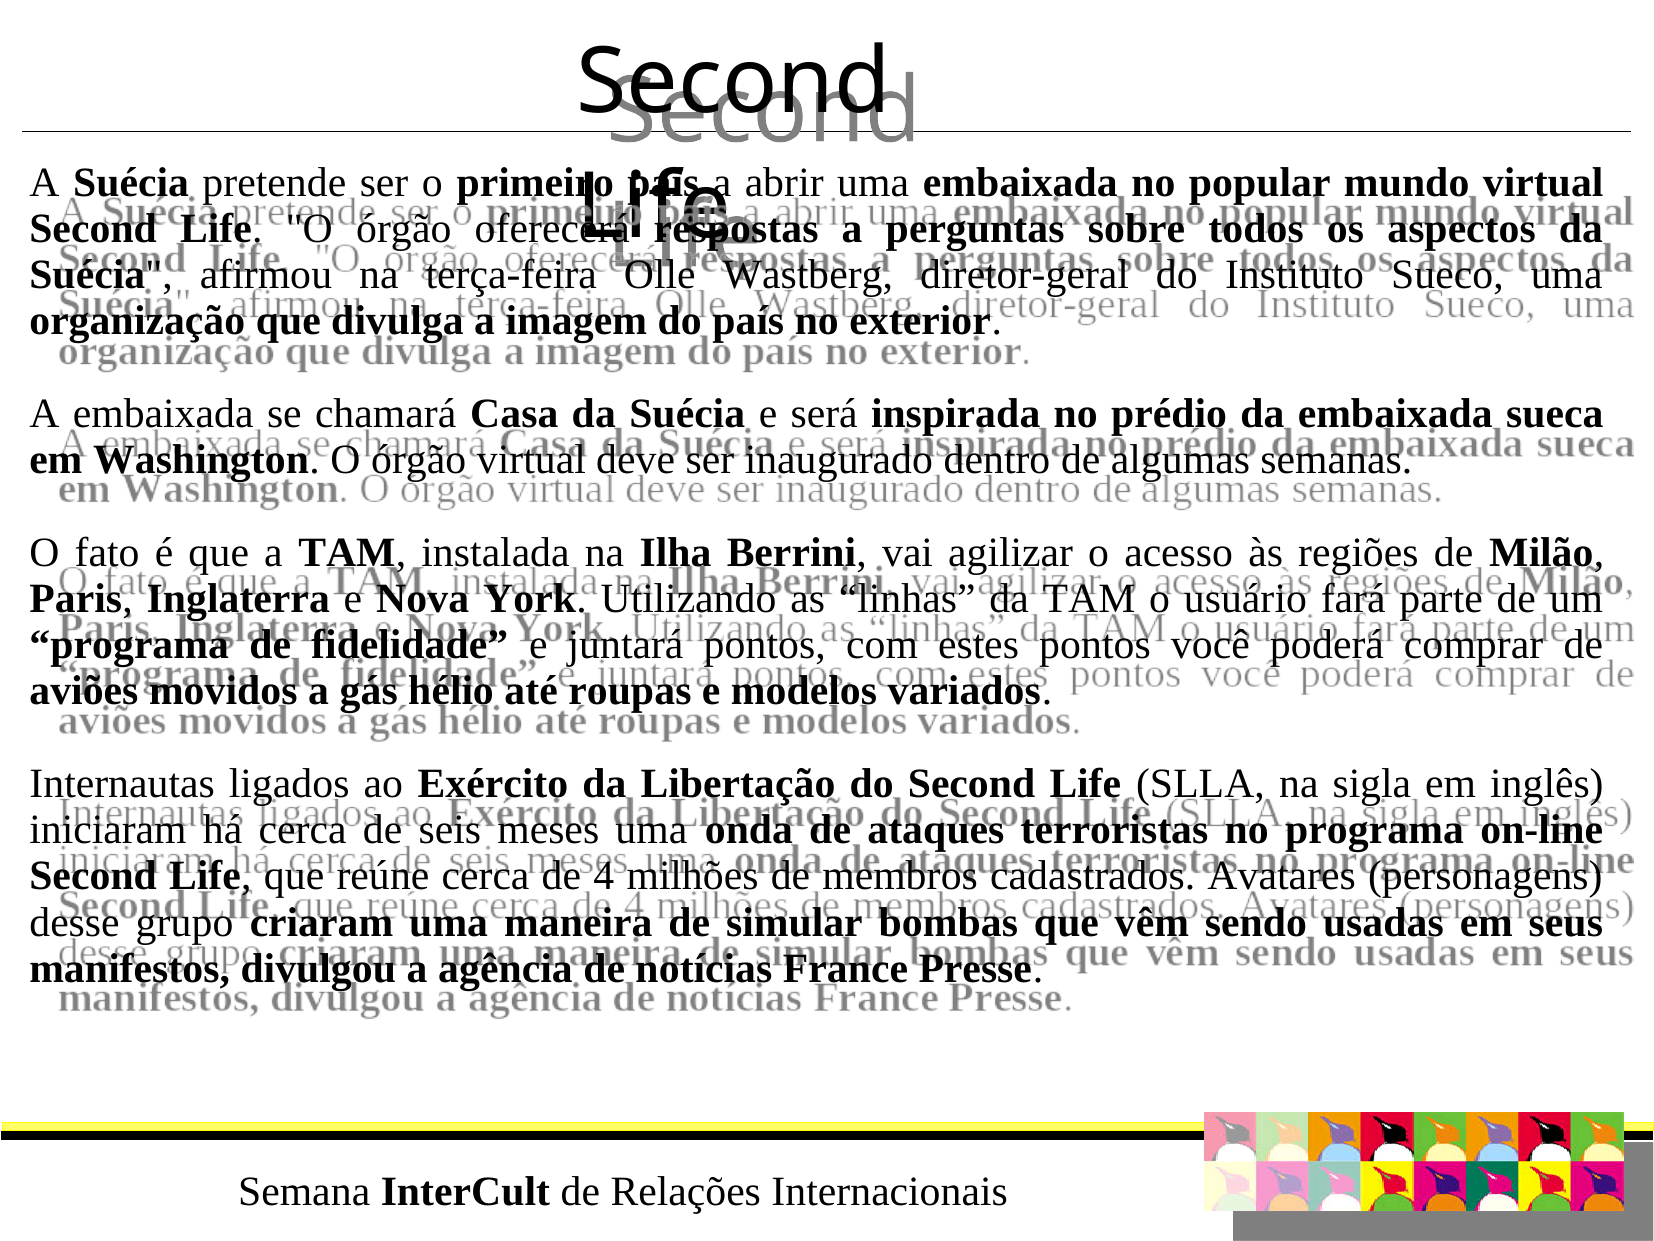

Second Life
A Suécia pretende ser o primeiro país a abrir uma embaixada no popular mundo virtual Second Life. "O órgão oferecerá respostas a perguntas sobre todos os aspectos da Suécia", afirmou na terça-feira Olle Wastberg, diretor-geral do Instituto Sueco, uma organização que divulga a imagem do país no exterior.
A embaixada se chamará Casa da Suécia e será inspirada no prédio da embaixada sueca em Washington. O órgão virtual deve ser inaugurado dentro de algumas semanas.
O fato é que a TAM, instalada na Ilha Berrini, vai agilizar o acesso às regiões de Milão, Paris, Inglaterra e Nova York. Utilizando as “linhas” da TAM o usuário fará parte de um “programa de fidelidade” e juntará pontos, com estes pontos você poderá comprar de aviões movidos a gás hélio até roupas e modelos variados.
Internautas ligados ao Exército da Libertação do Second Life (SLLA, na sigla em inglês) iniciaram há cerca de seis meses uma onda de ataques terroristas no programa on-line Second Life, que reúne cerca de 4 milhões de membros cadastrados. Avatares (personagens) desse grupo criaram uma maneira de simular bombas que vêm sendo usadas em seus manifestos, divulgou a agência de notícias France Presse.
Semana InterCult de Relações Internacionais